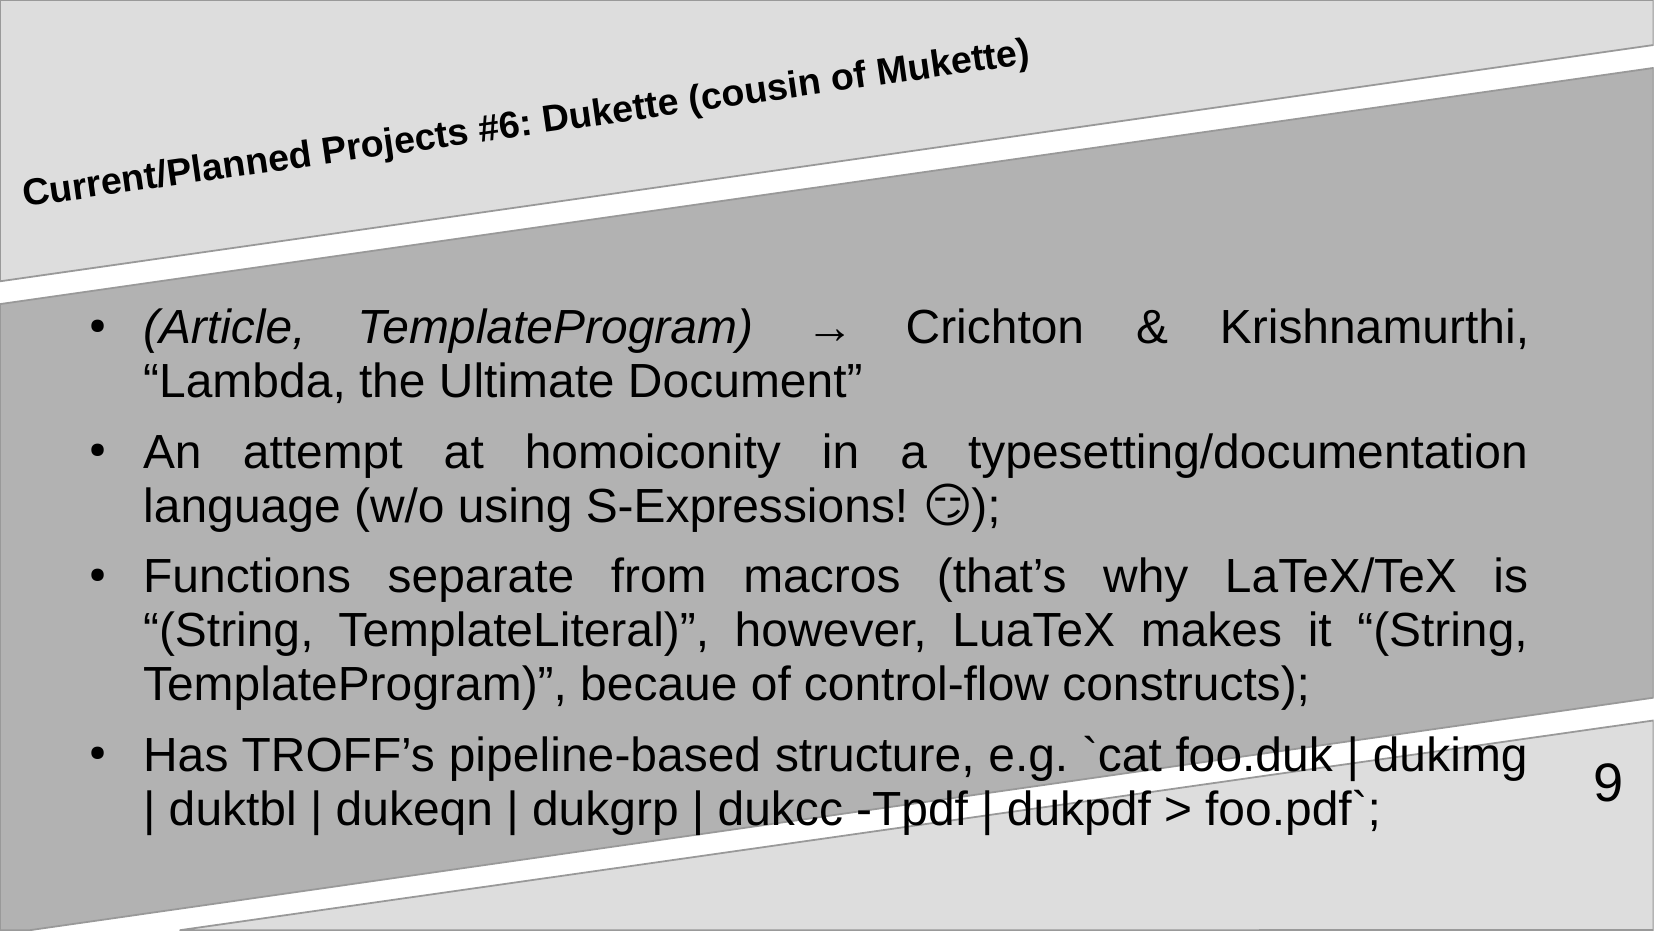

# Current/Planned Projects #6: Dukette (cousin of Mukette)
(Article, TemplateProgram) → Crichton & Krishnamurthi, “Lambda, the Ultimate Document”
An attempt at homoiconity in a typesetting/documentation language (w/o using S-Expressions! 😏);
Functions separate from macros (that’s why LaTeX/TeX is “(String, TemplateLiteral)”, however, LuaTeX makes it “(String, TemplateProgram)”, becaue of control-flow constructs);
Has TROFF’s pipeline-based structure, e.g. `cat foo.duk | dukimg | duktbl | dukeqn | dukgrp | dukcc -Tpdf | dukpdf > foo.pdf`;
9